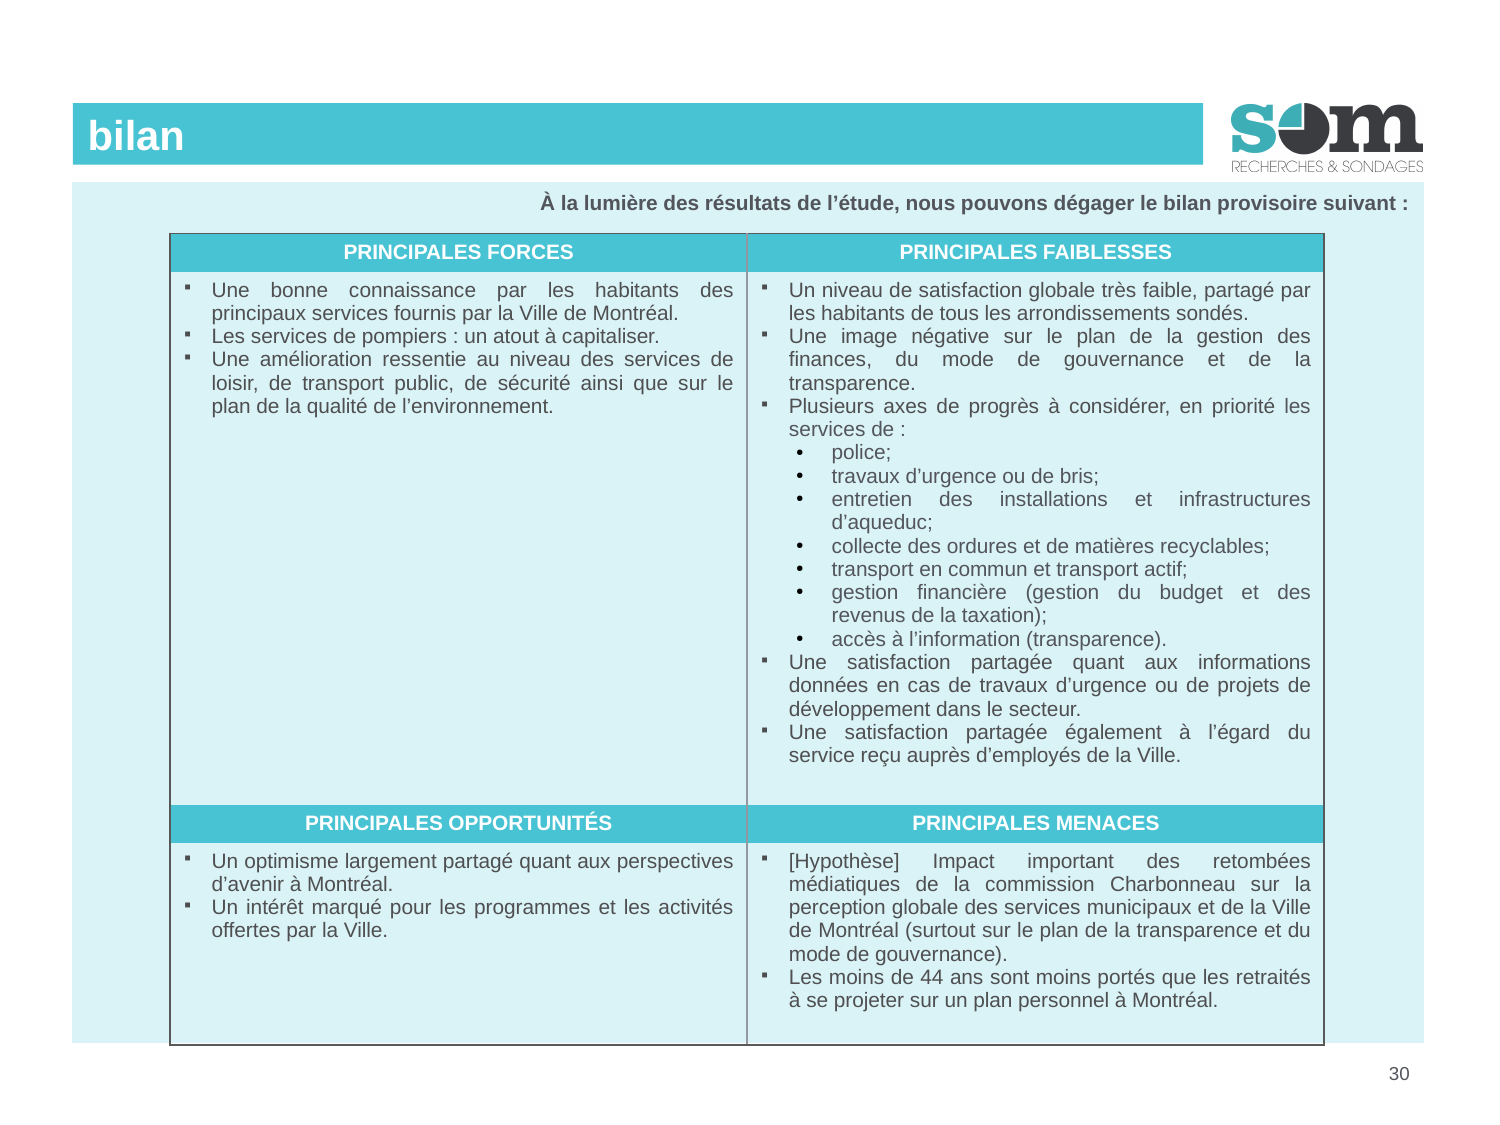

# bilan
	À la lumière des résultats de l’étude, nous pouvons dégager le bilan provisoire suivant :
| PRINCIPALES FORCES | PRINCIPALES FAIBLESSES |
| --- | --- |
| Une bonne connaissance par les habitants des principaux services fournis par la Ville de Montréal. Les services de pompiers : un atout à capitaliser. Une amélioration ressentie au niveau des services de loisir, de transport public, de sécurité ainsi que sur le plan de la qualité de l’environnement. | Un niveau de satisfaction globale très faible, partagé par les habitants de tous les arrondissements sondés. Une image négative sur le plan de la gestion des finances, du mode de gouvernance et de la transparence. Plusieurs axes de progrès à considérer, en priorité les services de : police; travaux d’urgence ou de bris; entretien des installations et infrastructures d’aqueduc; collecte des ordures et de matières recyclables; transport en commun et transport actif; gestion financière (gestion du budget et des revenus de la taxation); accès à l’information (transparence). Une satisfaction partagée quant aux informations données en cas de travaux d’urgence ou de projets de développement dans le secteur. Une satisfaction partagée également à l’égard du service reçu auprès d’employés de la Ville. |
| PRINCIPALES OPPORTUNITÉS | PRINCIPALES MENACES |
| Un optimisme largement partagé quant aux perspectives d’avenir à Montréal. Un intérêt marqué pour les programmes et les activités offertes par la Ville. | [Hypothèse] Impact important des retombées médiatiques de la commission Charbonneau sur la perception globale des services municipaux et de la Ville de Montréal (surtout sur le plan de la transparence et du mode de gouvernance). Les moins de 44 ans sont moins portés que les retraités à se projeter sur un plan personnel à Montréal. |